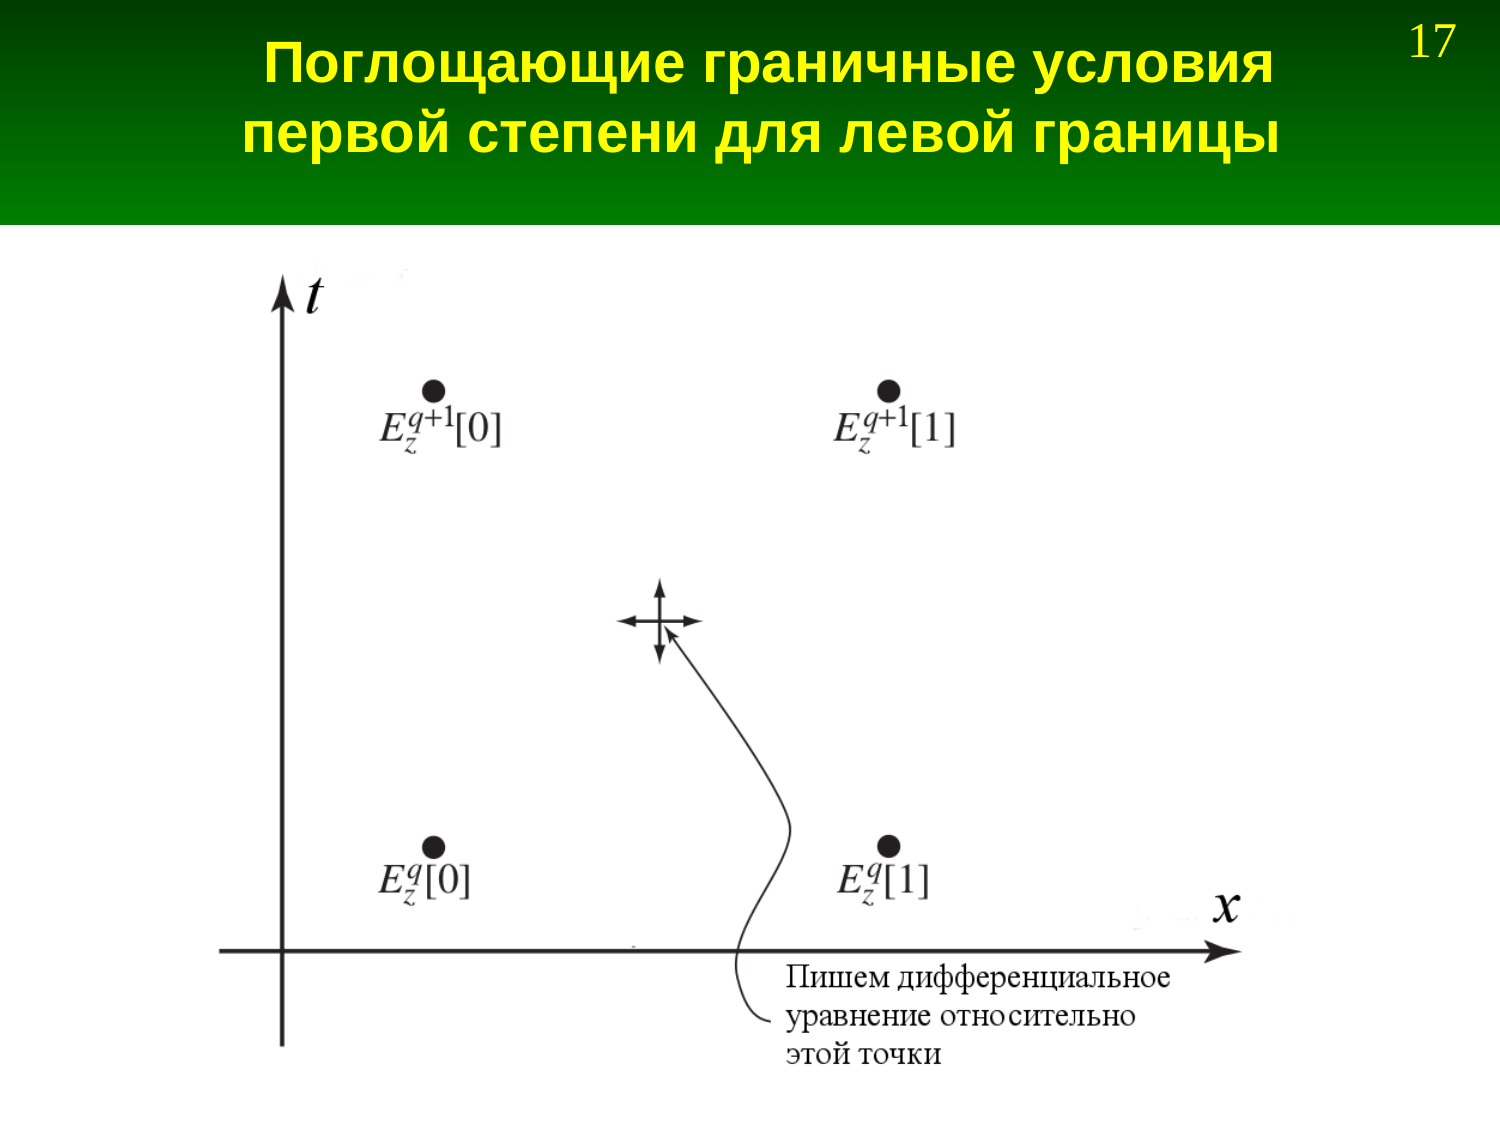

# Поглощающие граничные условия первой степени для левой границы